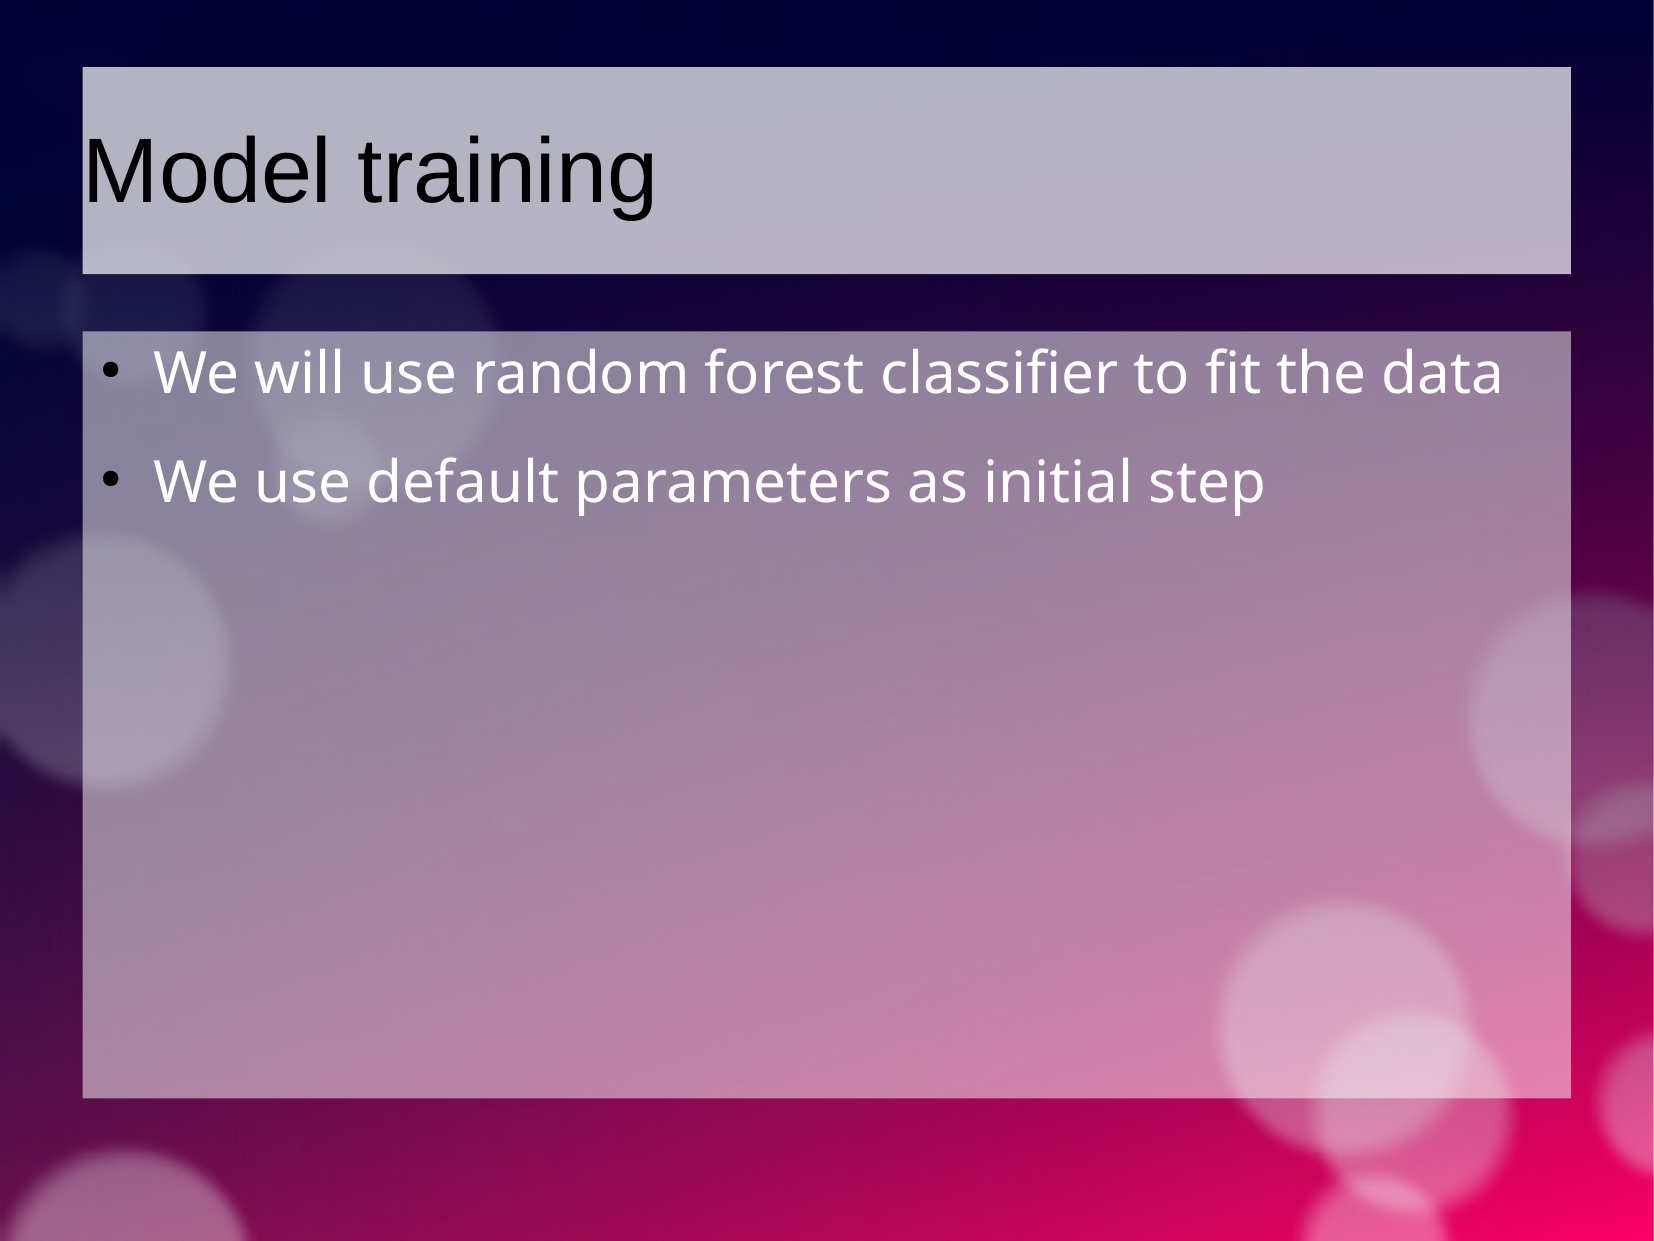

# Model training
We will use random forest classifier to fit the data
We use default parameters as initial step